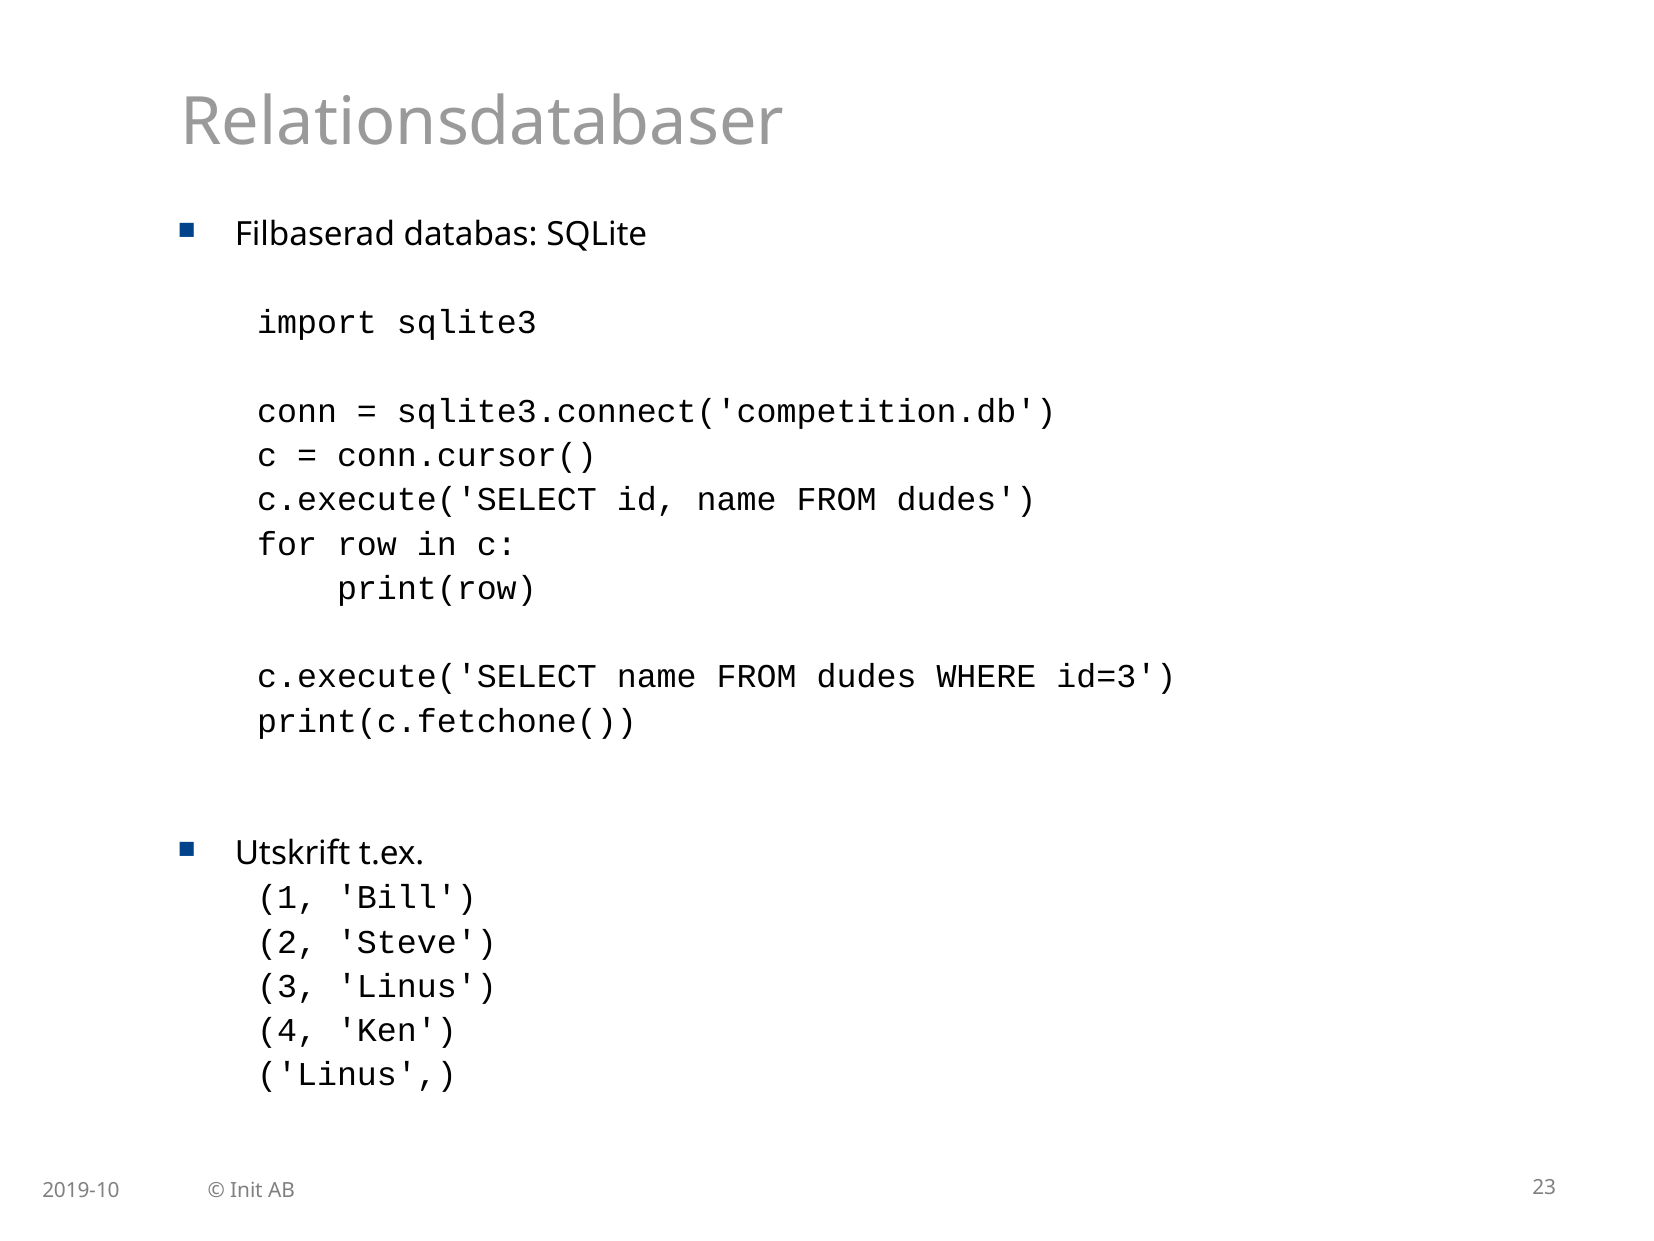

Relationsdatabaser
Filbaserad databas: SQLite
import sqlite3
conn = sqlite3.connect('competition.db')
c = conn.cursor()
c.execute('SELECT id, name FROM dudes')
for row in c:
 print(row)
c.execute('SELECT name FROM dudes WHERE id=3')
print(c.fetchone())
Utskrift t.ex.
(1, 'Bill')
(2, 'Steve')
(3, 'Linus')
(4, 'Ken')
('Linus',)
2019-10
© Init AB